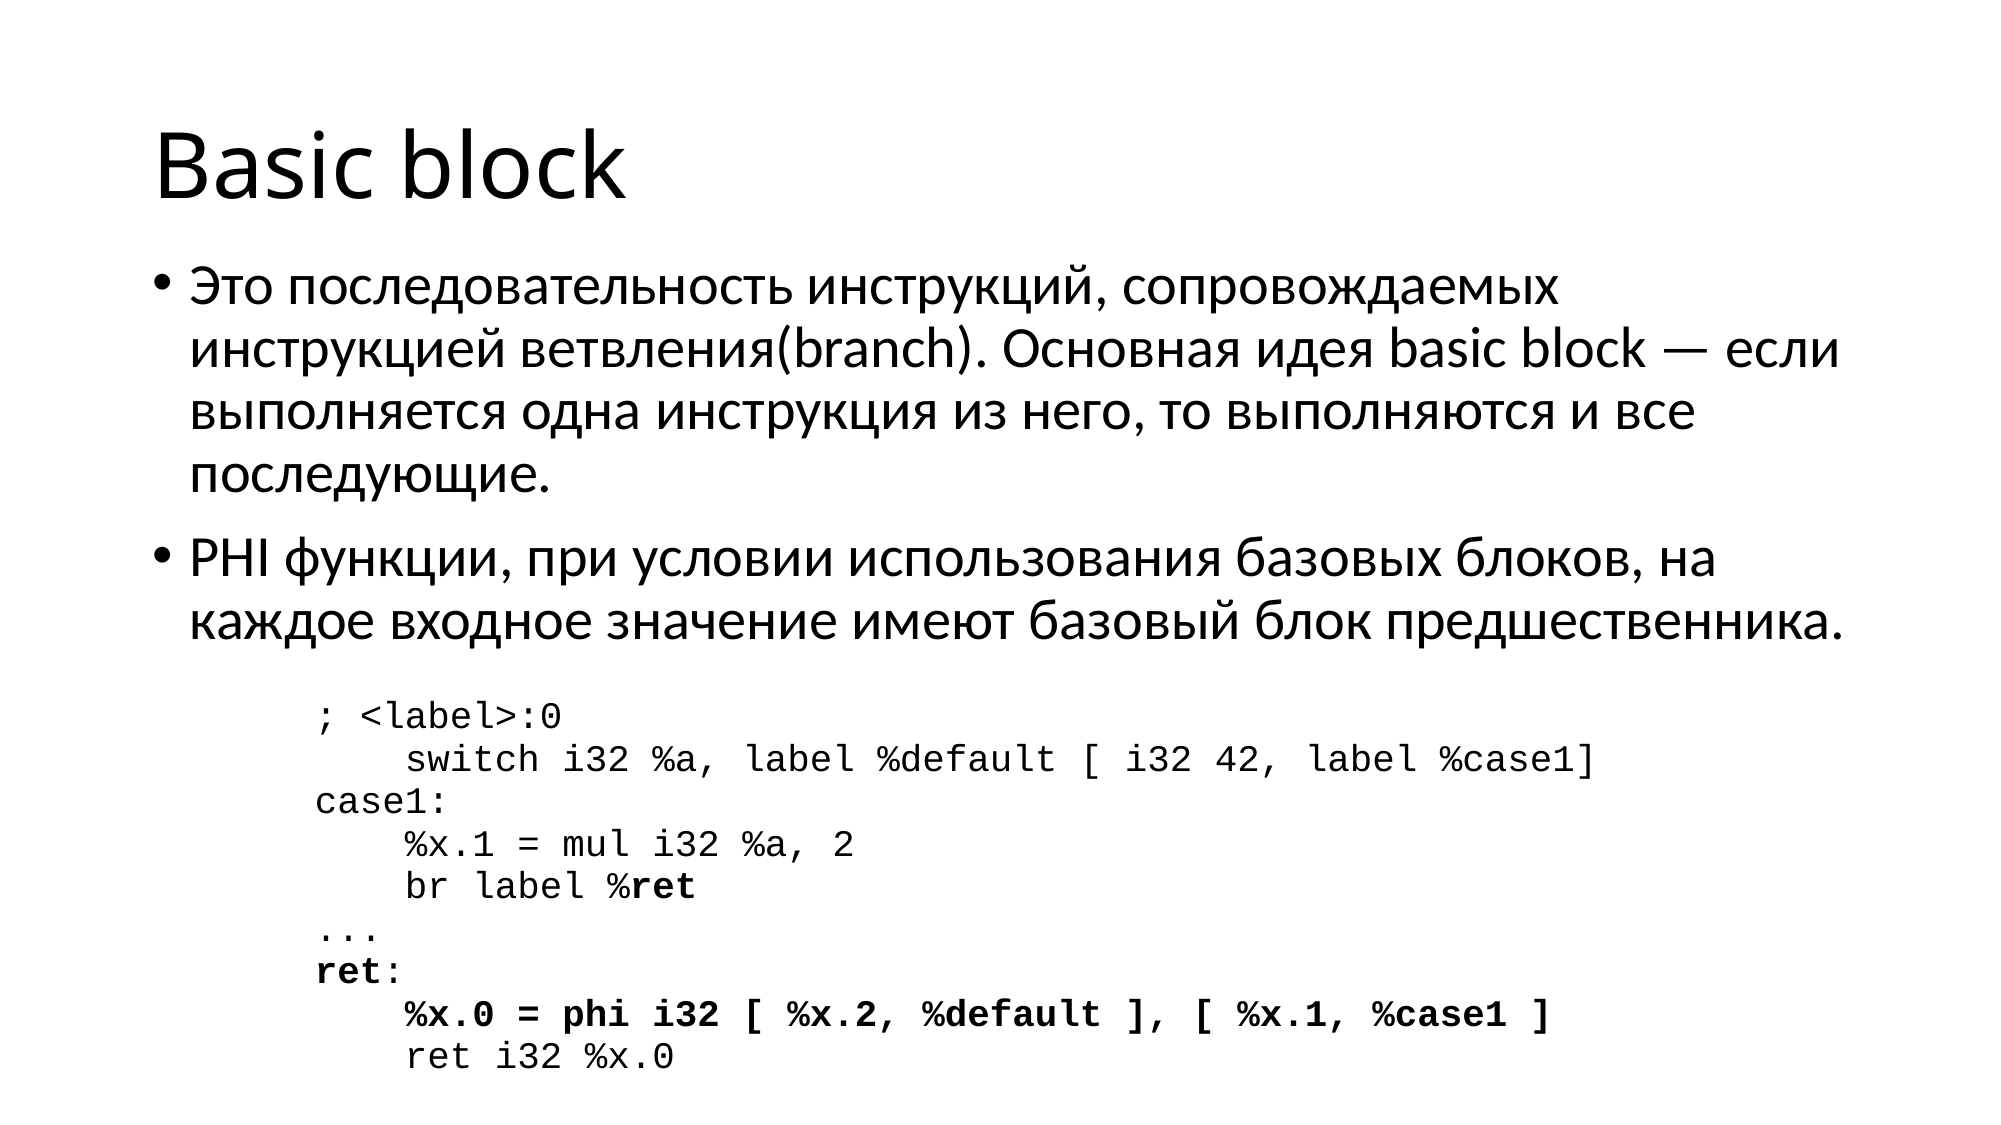

# Basic block
Это последовательность инструкций, сопровождаемых инструкцией ветвления(branch). Основная идея basic block — если выполняется одна инструкция из него, то выполняются и все последующие.
PHI функции, при условии использования базовых блоков, на каждое входное значение имеют базовый блок предшественника.
; <label>:0
 switch i32 %a, label %default [ i32 42, label %case1]
case1:
 %x.1 = mul i32 %a, 2
 br label %ret
...
ret:
 %x.0 = phi i32 [ %x.2, %default ], [ %x.1, %case1 ]
 ret i32 %x.0